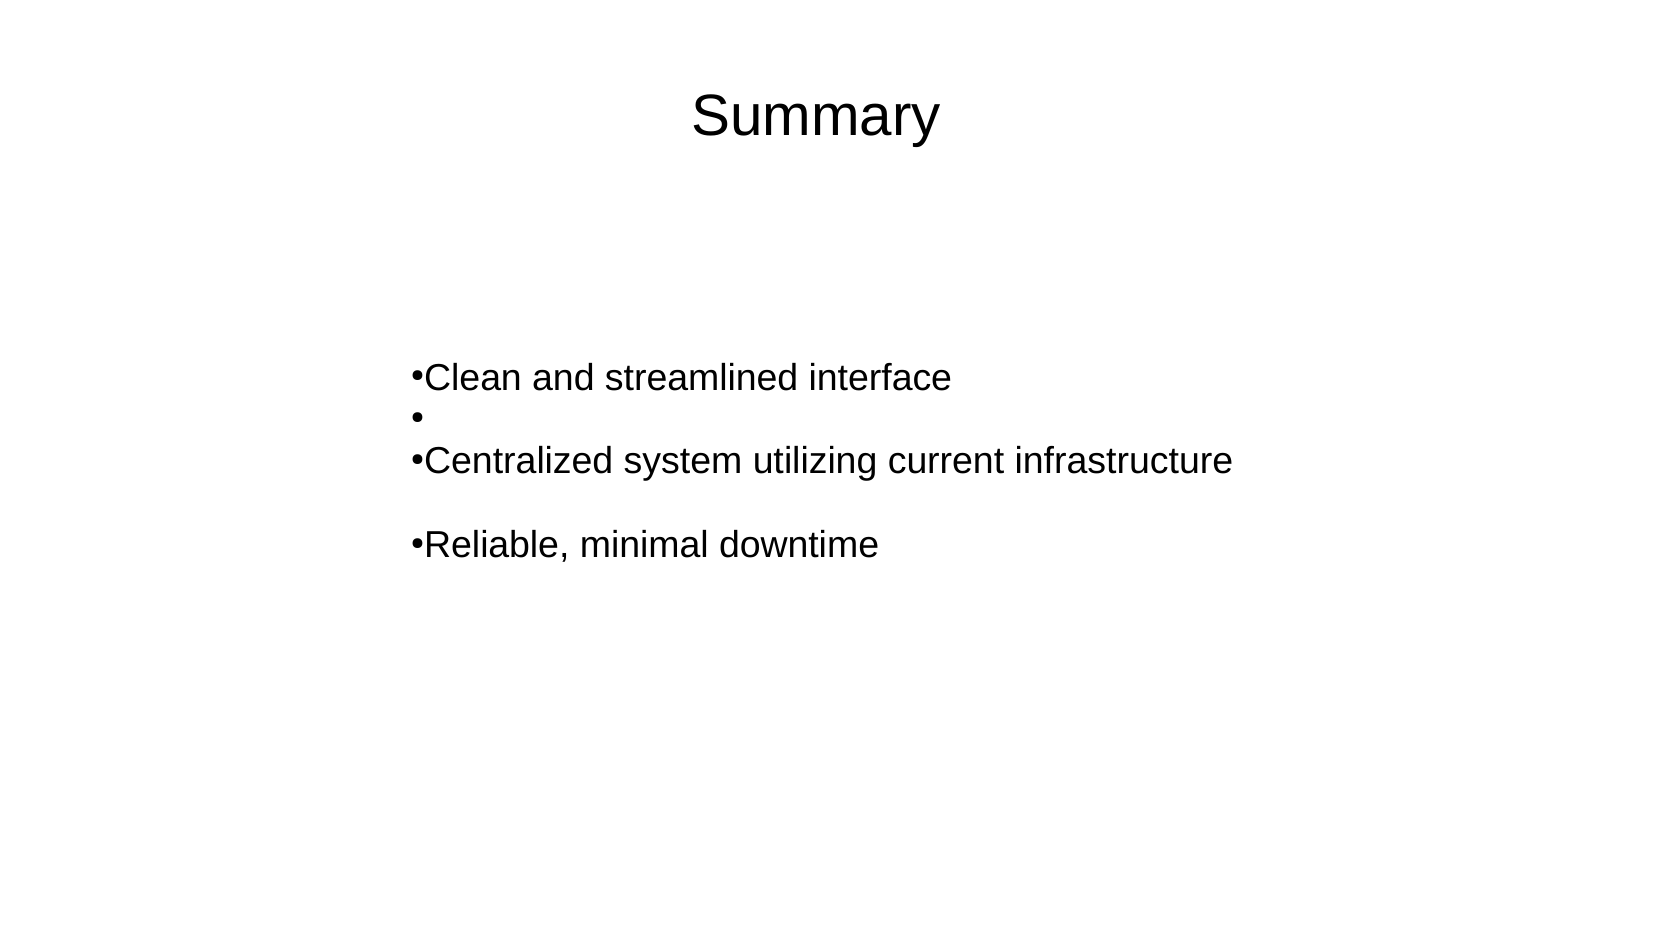

Summary
Clean and streamlined interface
Centralized system utilizing current infrastructure
Reliable, minimal downtime